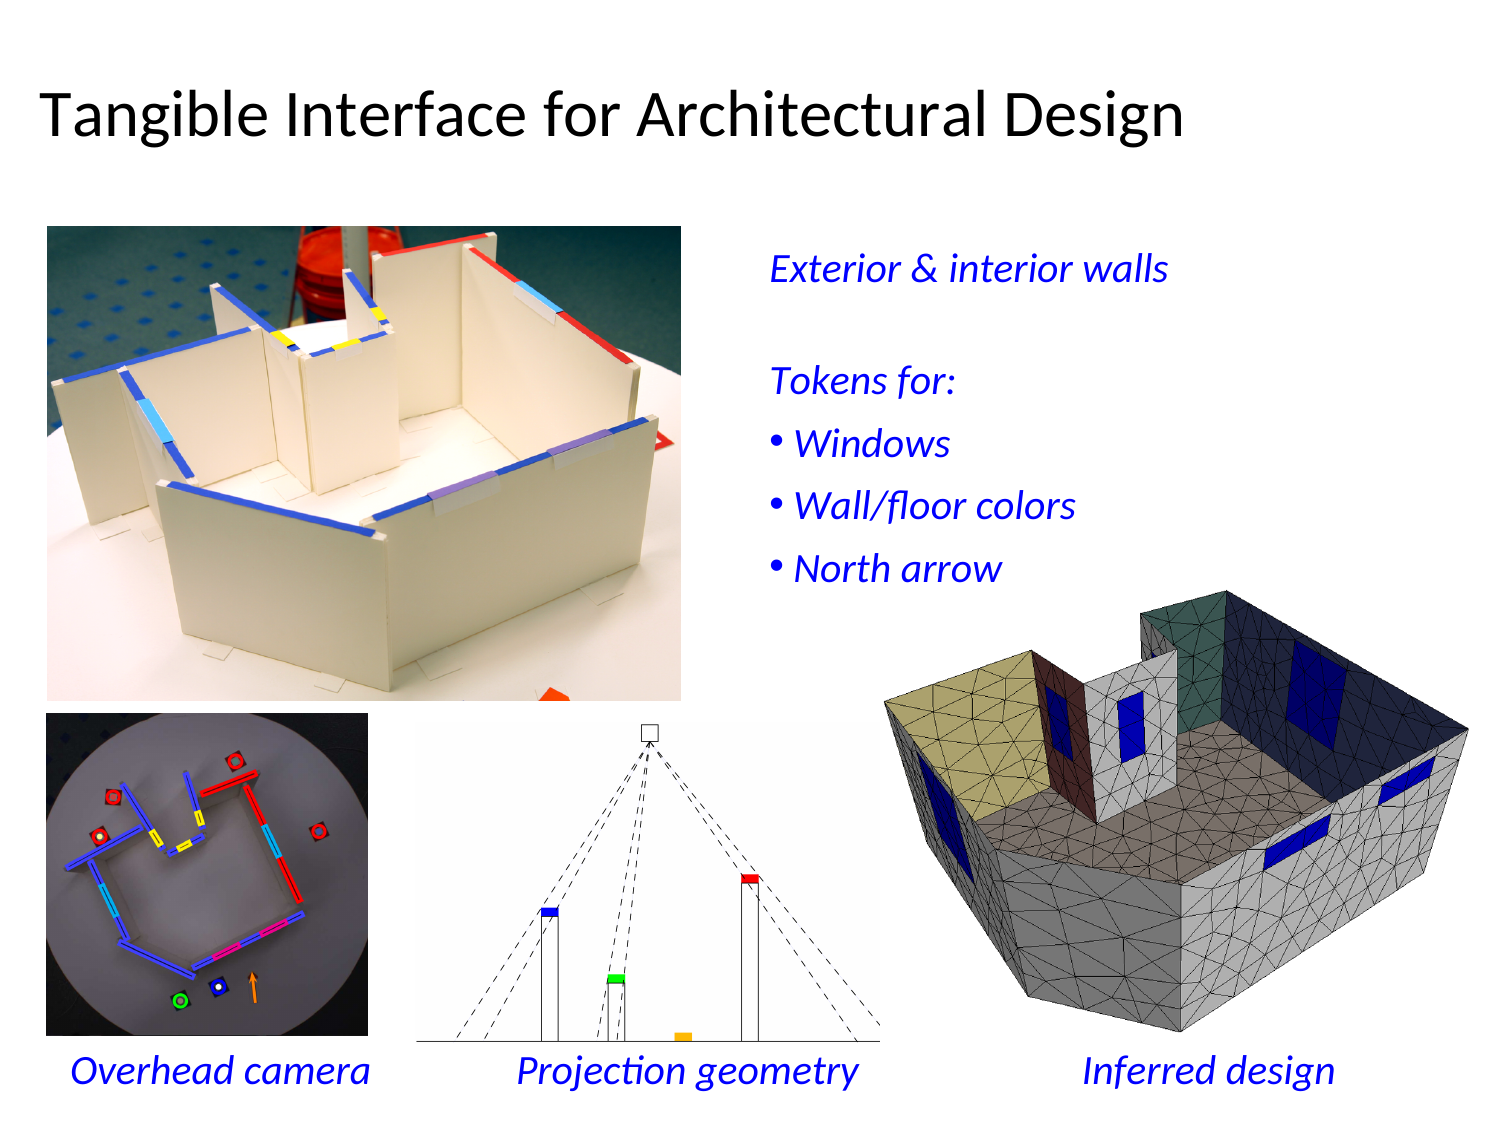

# Tangible Interface for Architectural Design
Exterior & interior walls
Tokens for:
 Windows
 Wall/floor colors
 North arrow
Overhead camera
Projection geometry
Inferred design